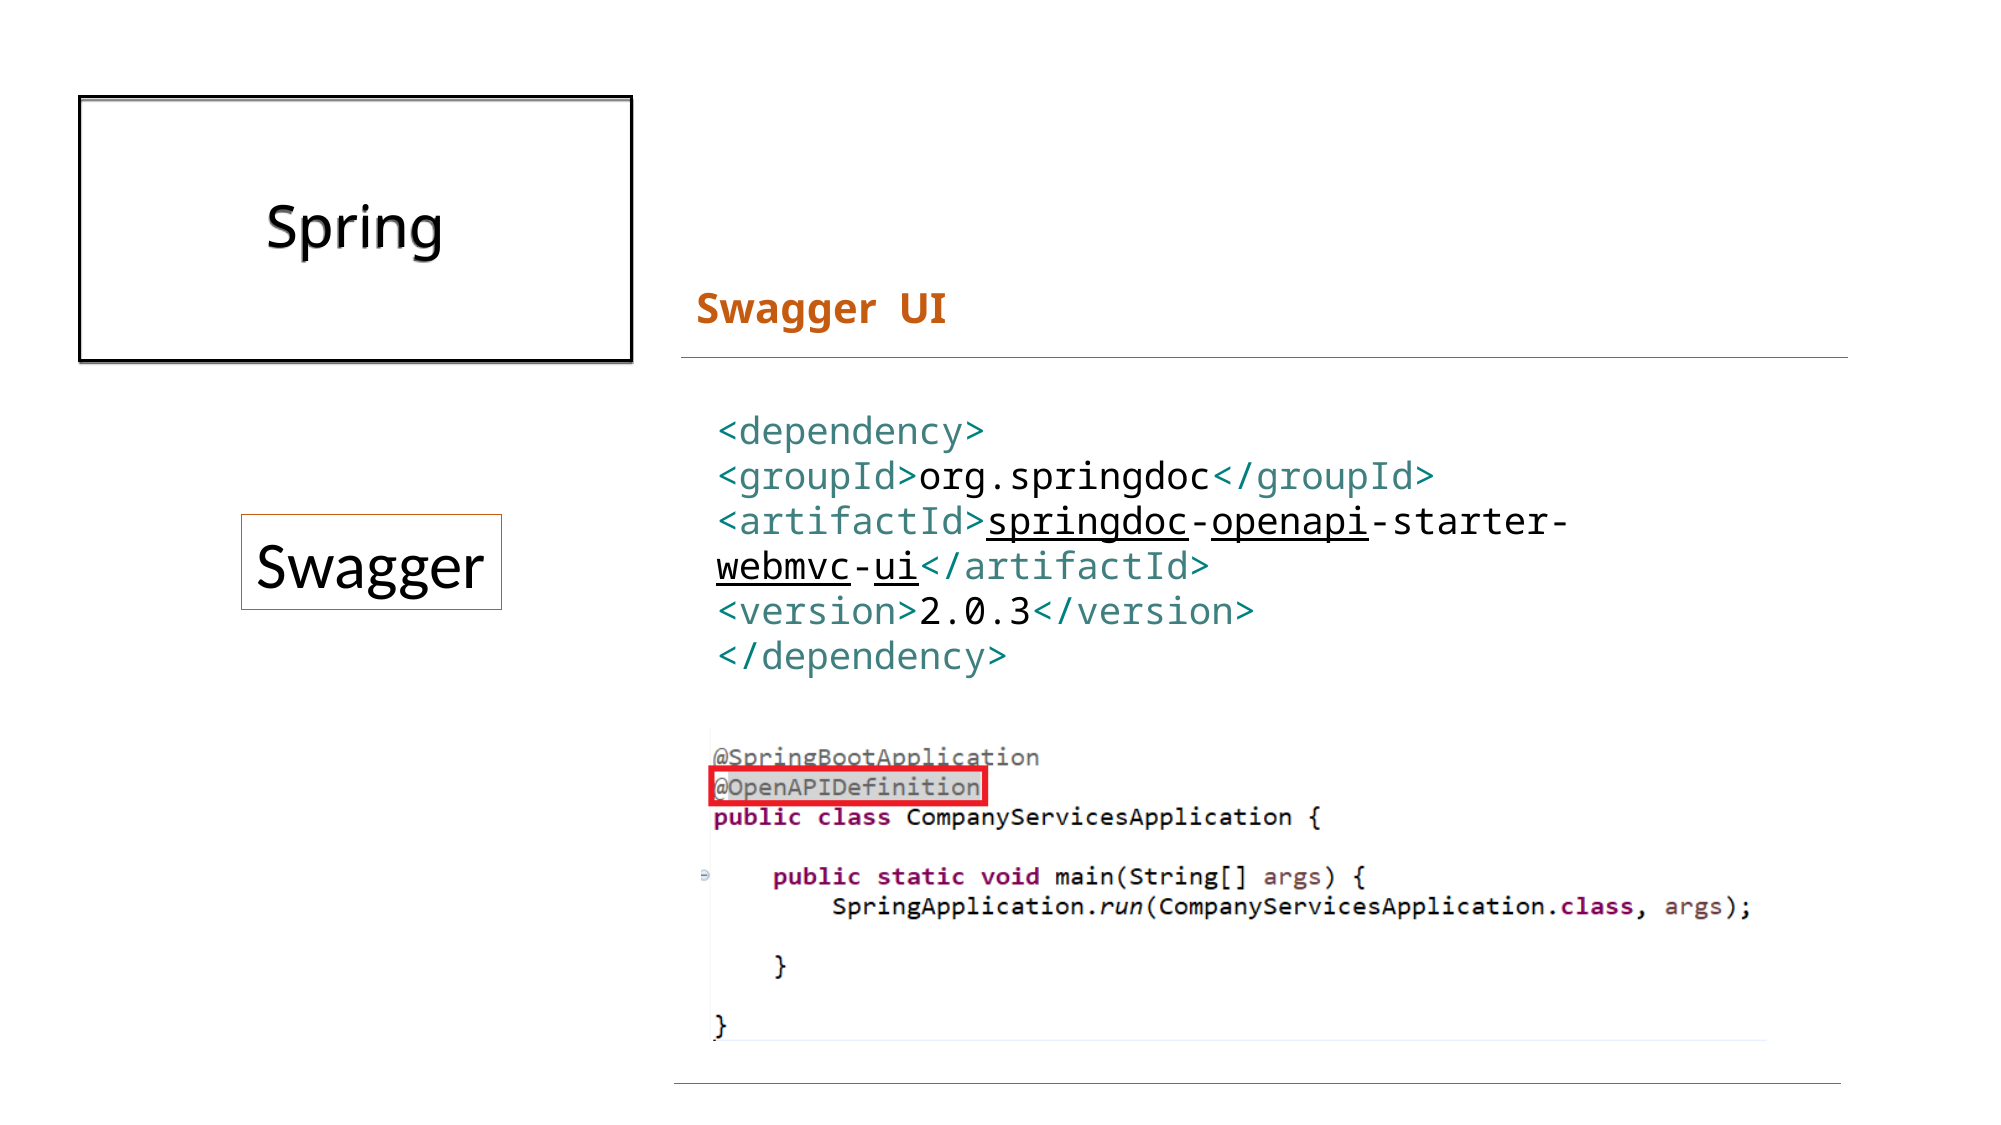

# Spring
Swagger UI
<dependency>
<groupId>org.springdoc</groupId>
<artifactId>springdoc-openapi-starter-webmvc-ui</artifactId>
<version>2.0.3</version>
</dependency>
Swagger